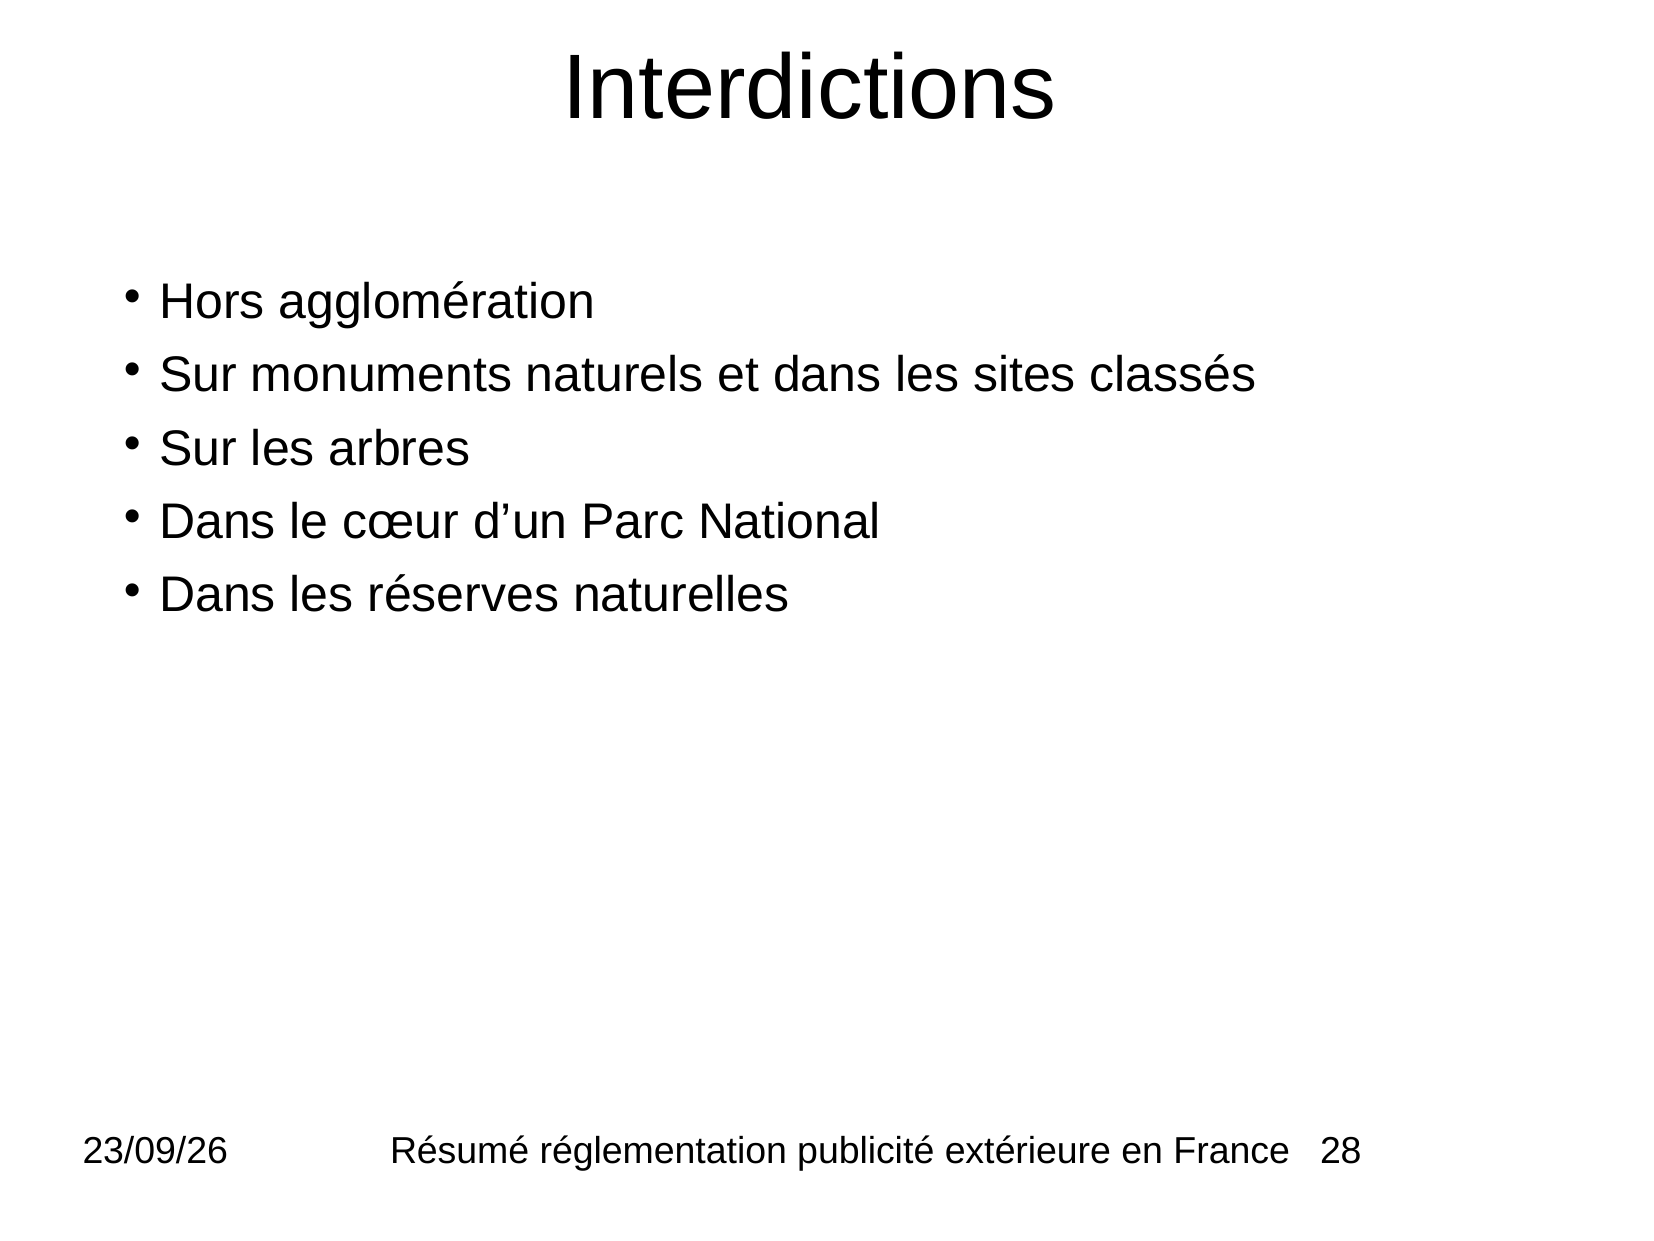

# Interdictions
Hors agglomération
Sur monuments naturels et dans les sites classés
Sur les arbres
Dans le cœur d’un Parc National
Dans les réserves naturelles
Résumé réglementation publicité extérieure en France
28